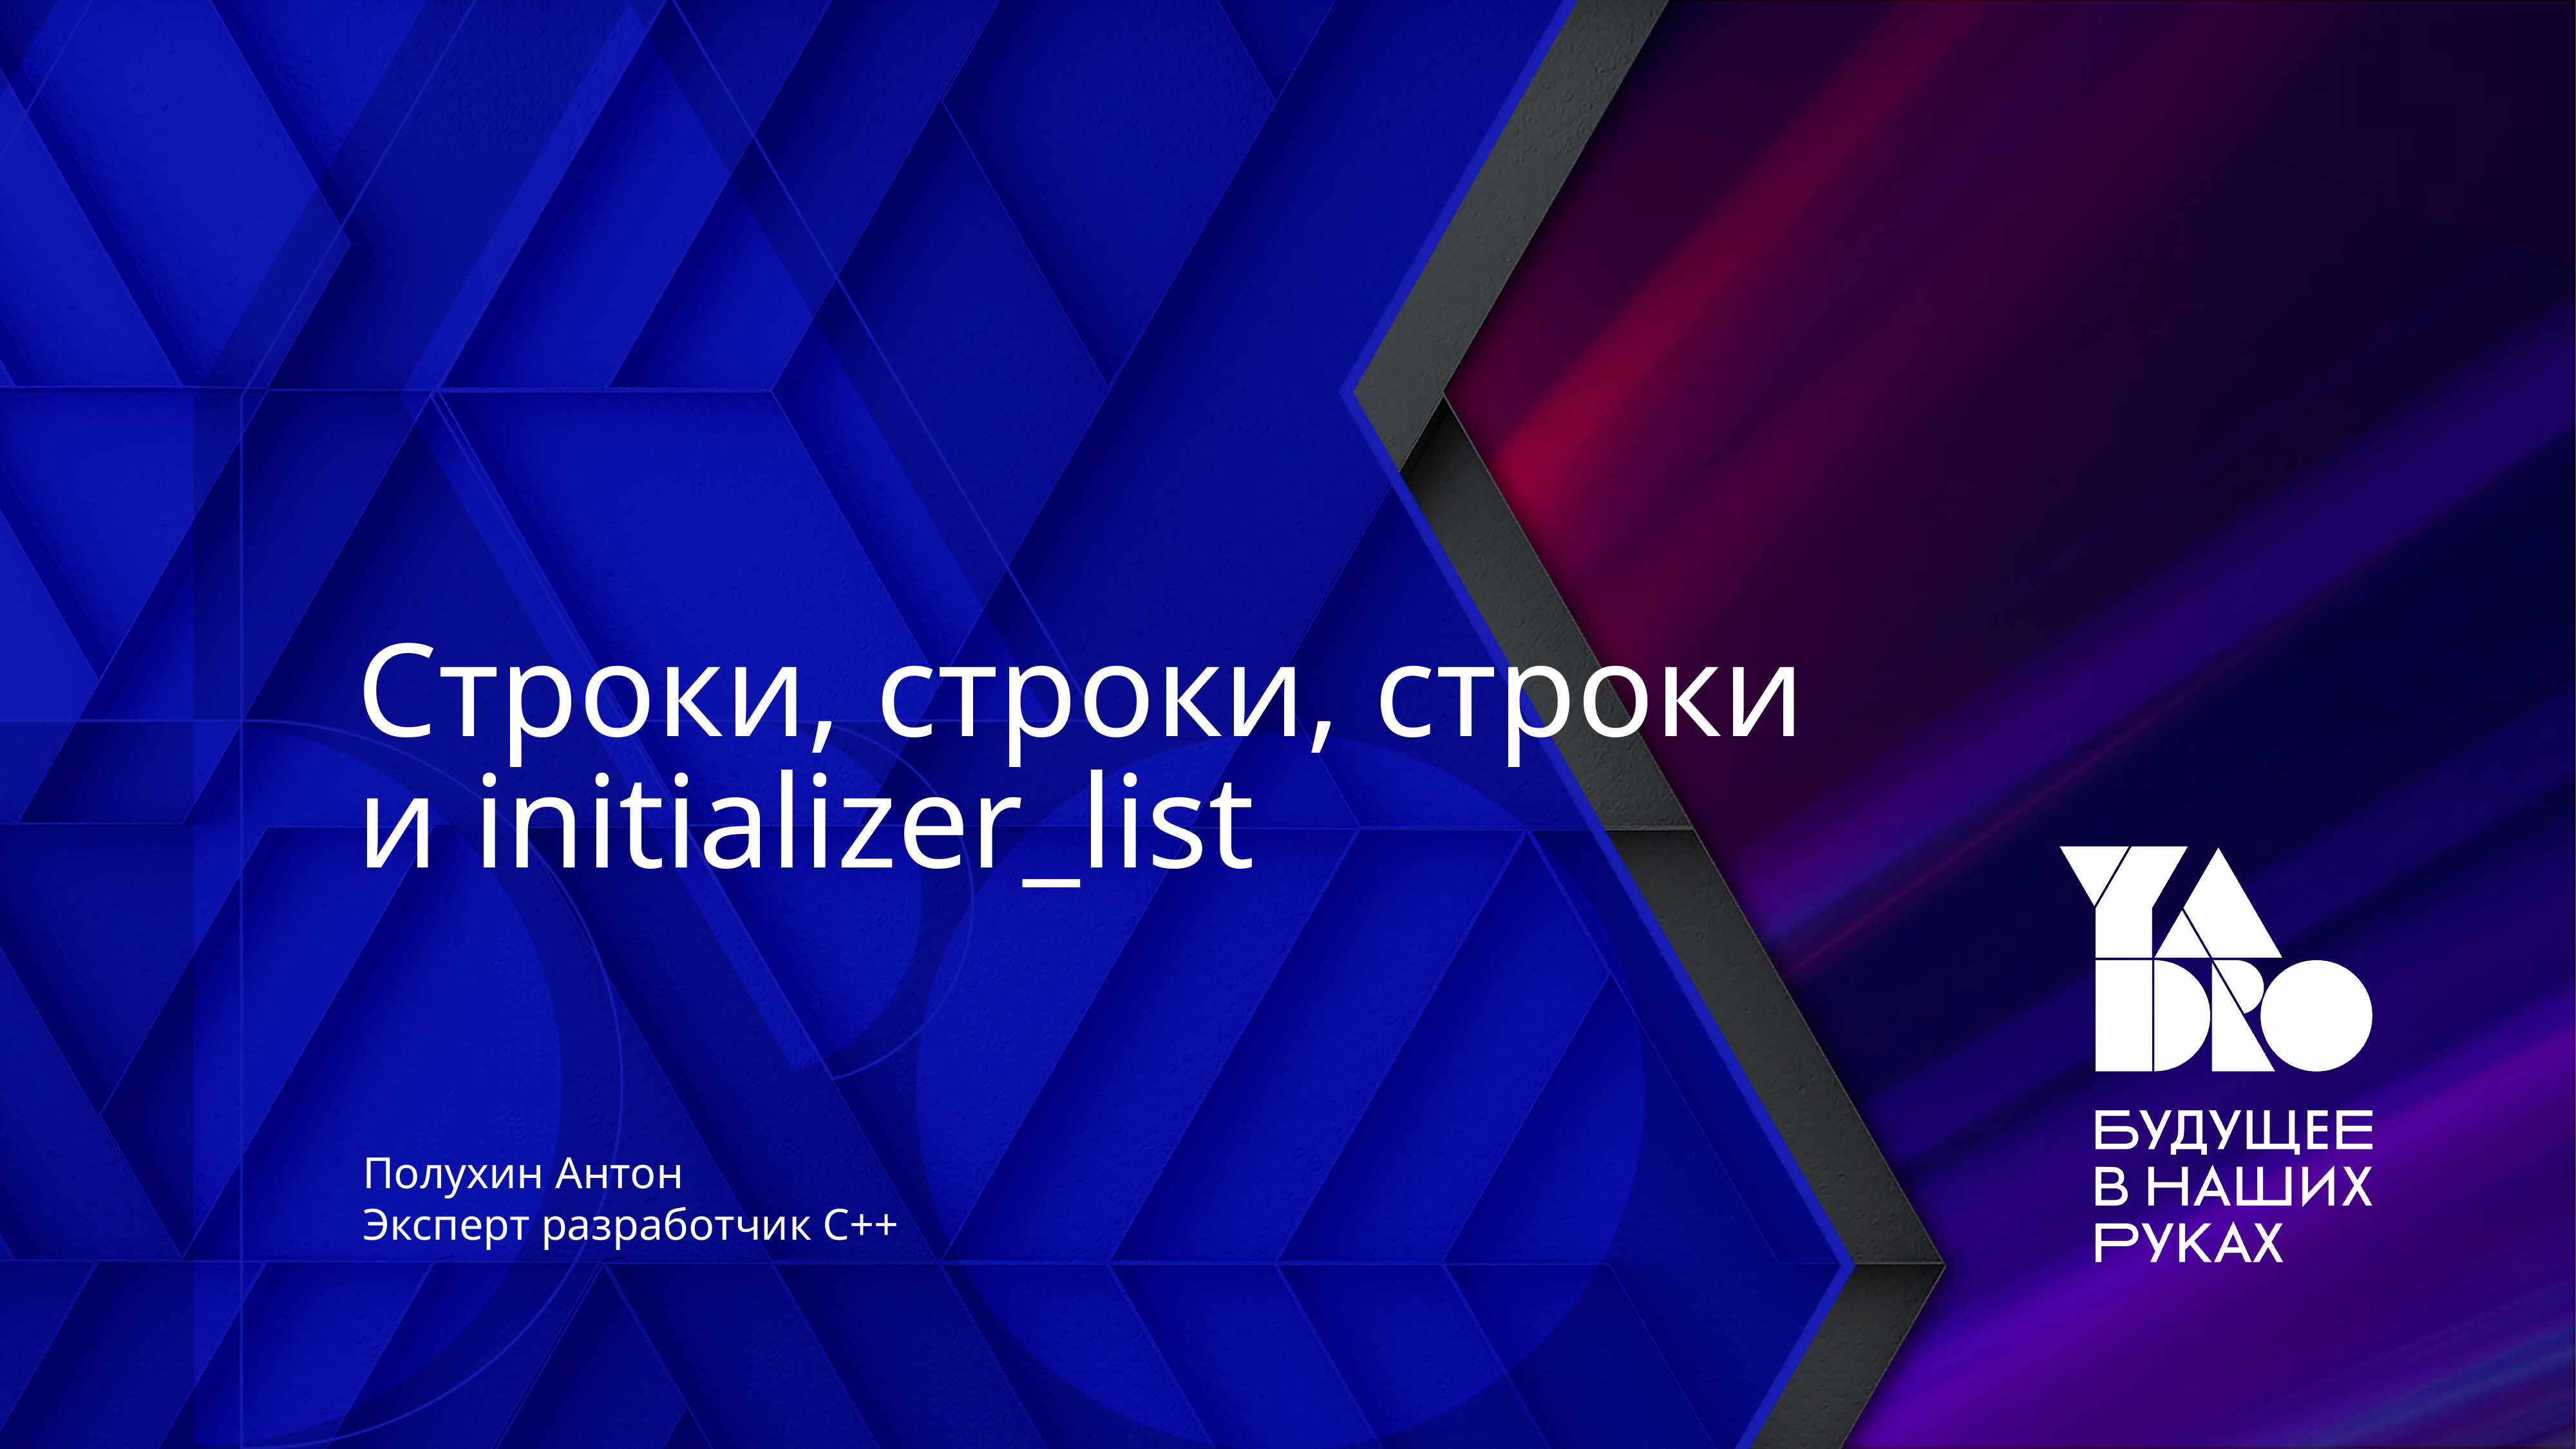

Строки, строки, строки
и initializer_list
Полухин Антон
Эксперт разработчик C++